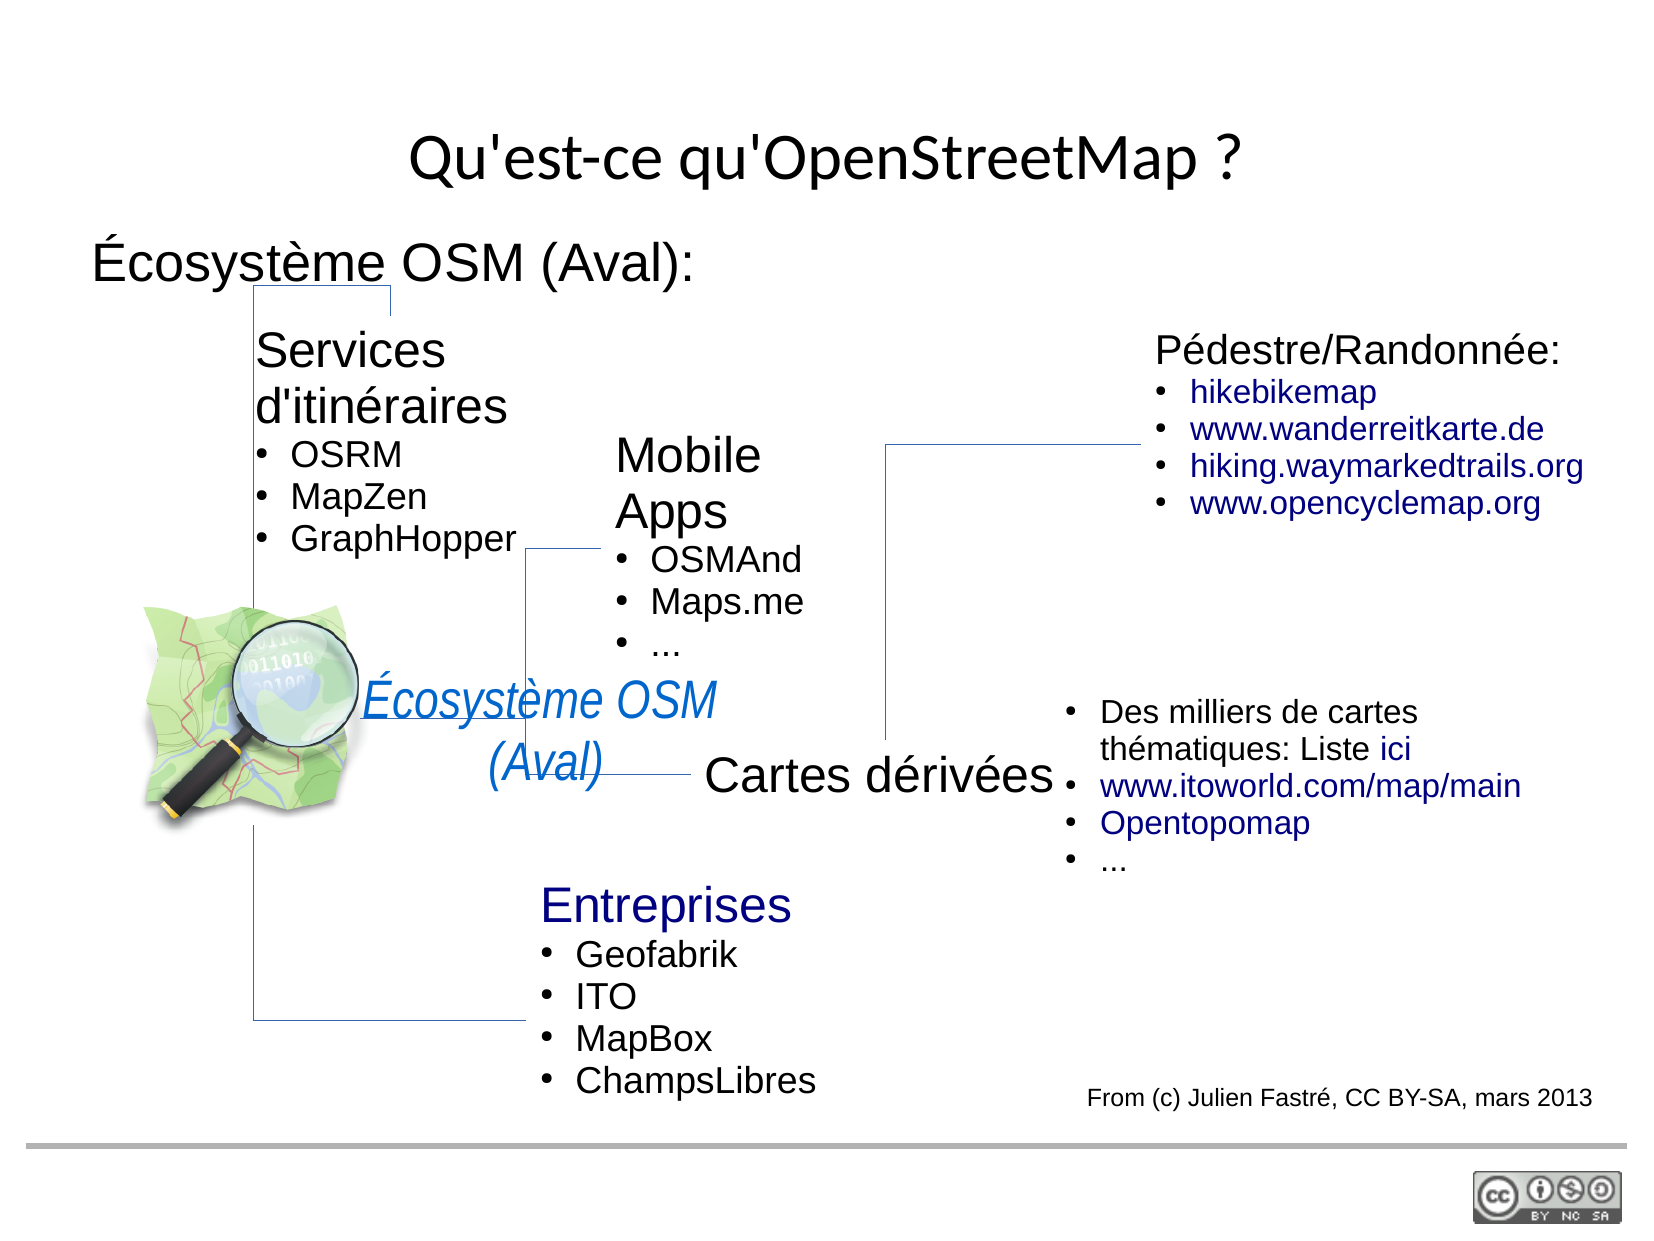

# Qu'est-ce qu'OpenStreetMap ?
Écosystème OSM (Aval):
Services d'itinéraires
OSRM
MapZen
GraphHopper
Pédestre/Randonnée:
hikebikemap
www.wanderreitkarte.de
hiking.waymarkedtrails.org
www.opencyclemap.org
Mobile Apps
OSMAnd
Maps.me
...
Écosystème OSM
(Aval)
Des milliers de cartes thématiques: Liste ici
www.itoworld.com/map/main
Opentopomap
...
Cartes dérivées
Entreprises
Geofabrik
ITO
MapBox
ChampsLibres
 From (c) Julien Fastré, CC BY-SA, mars 2013